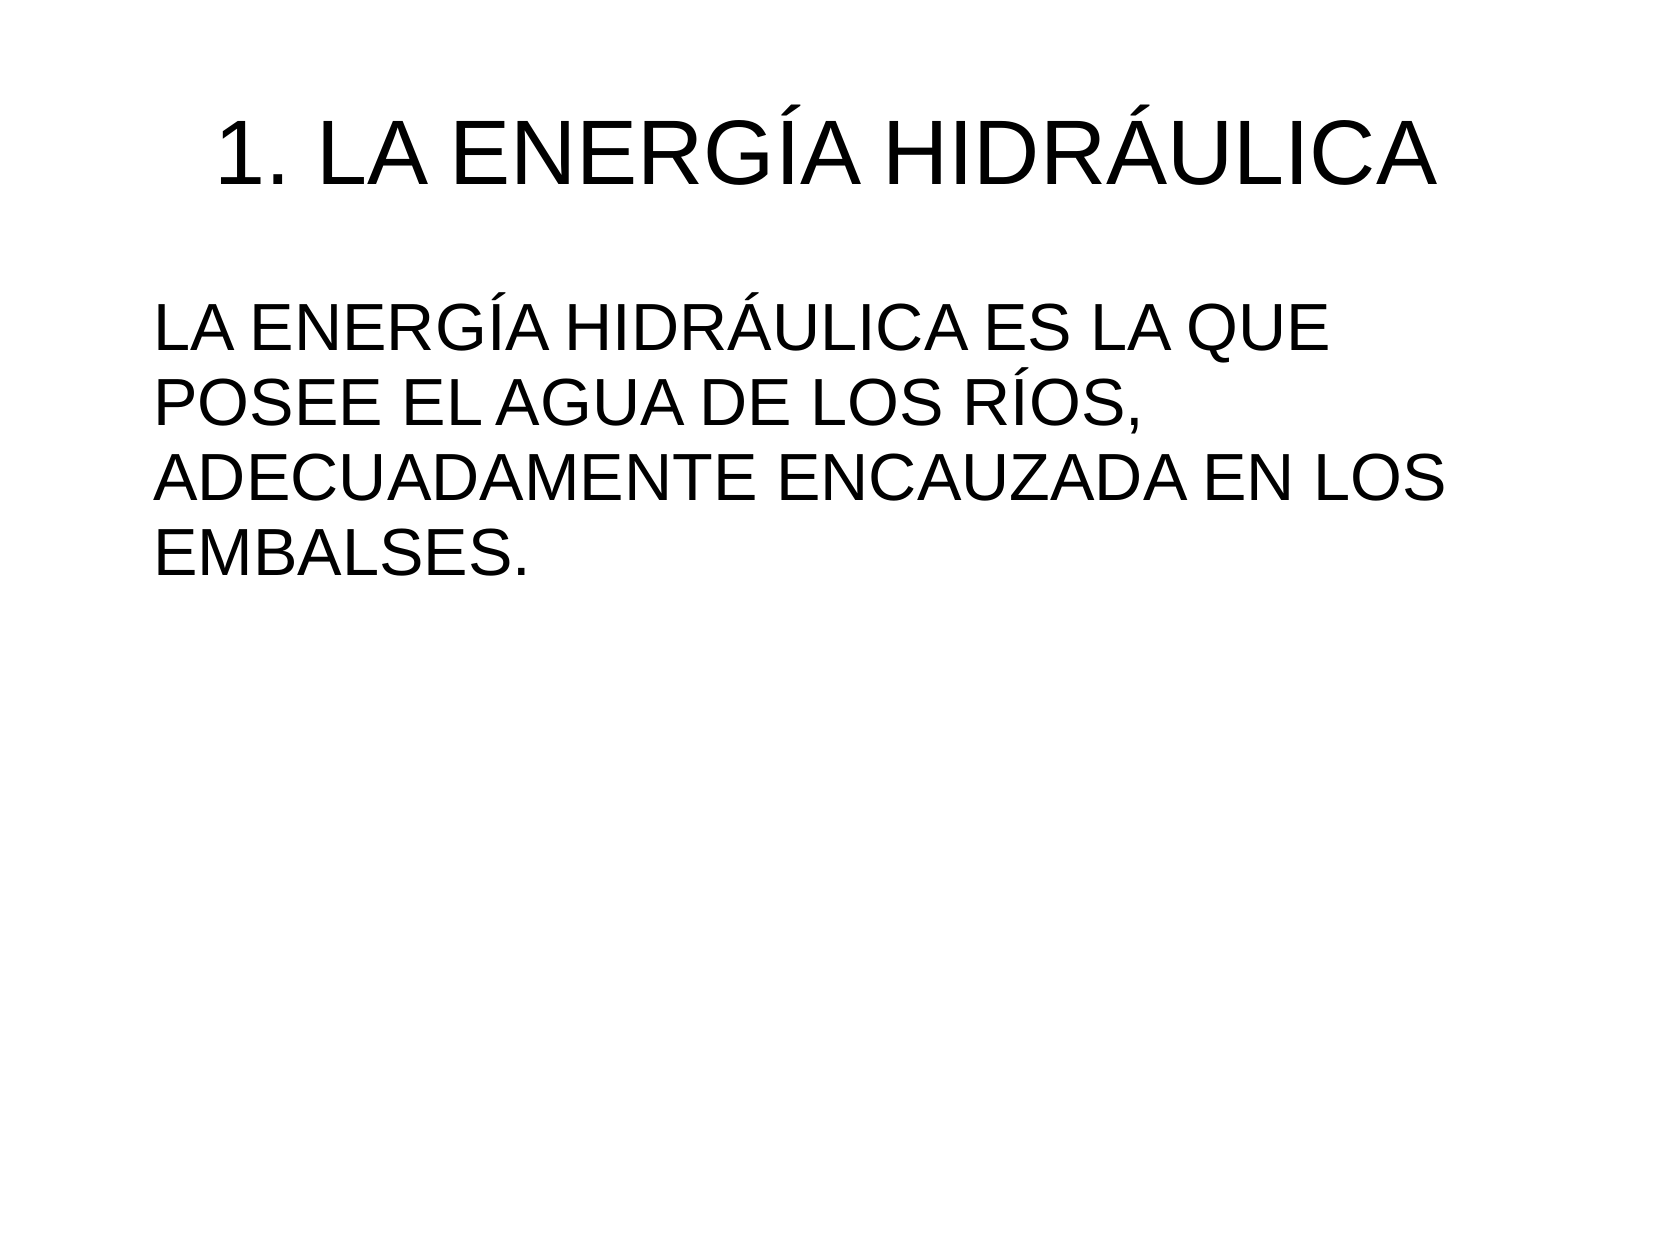

# 1. LA ENERGÍA HIDRÁULICA
LA ENERGÍA HIDRÁULICA ES LA QUE POSEE EL AGUA DE LOS RÍOS, ADECUADAMENTE ENCAUZADA EN LOS EMBALSES.